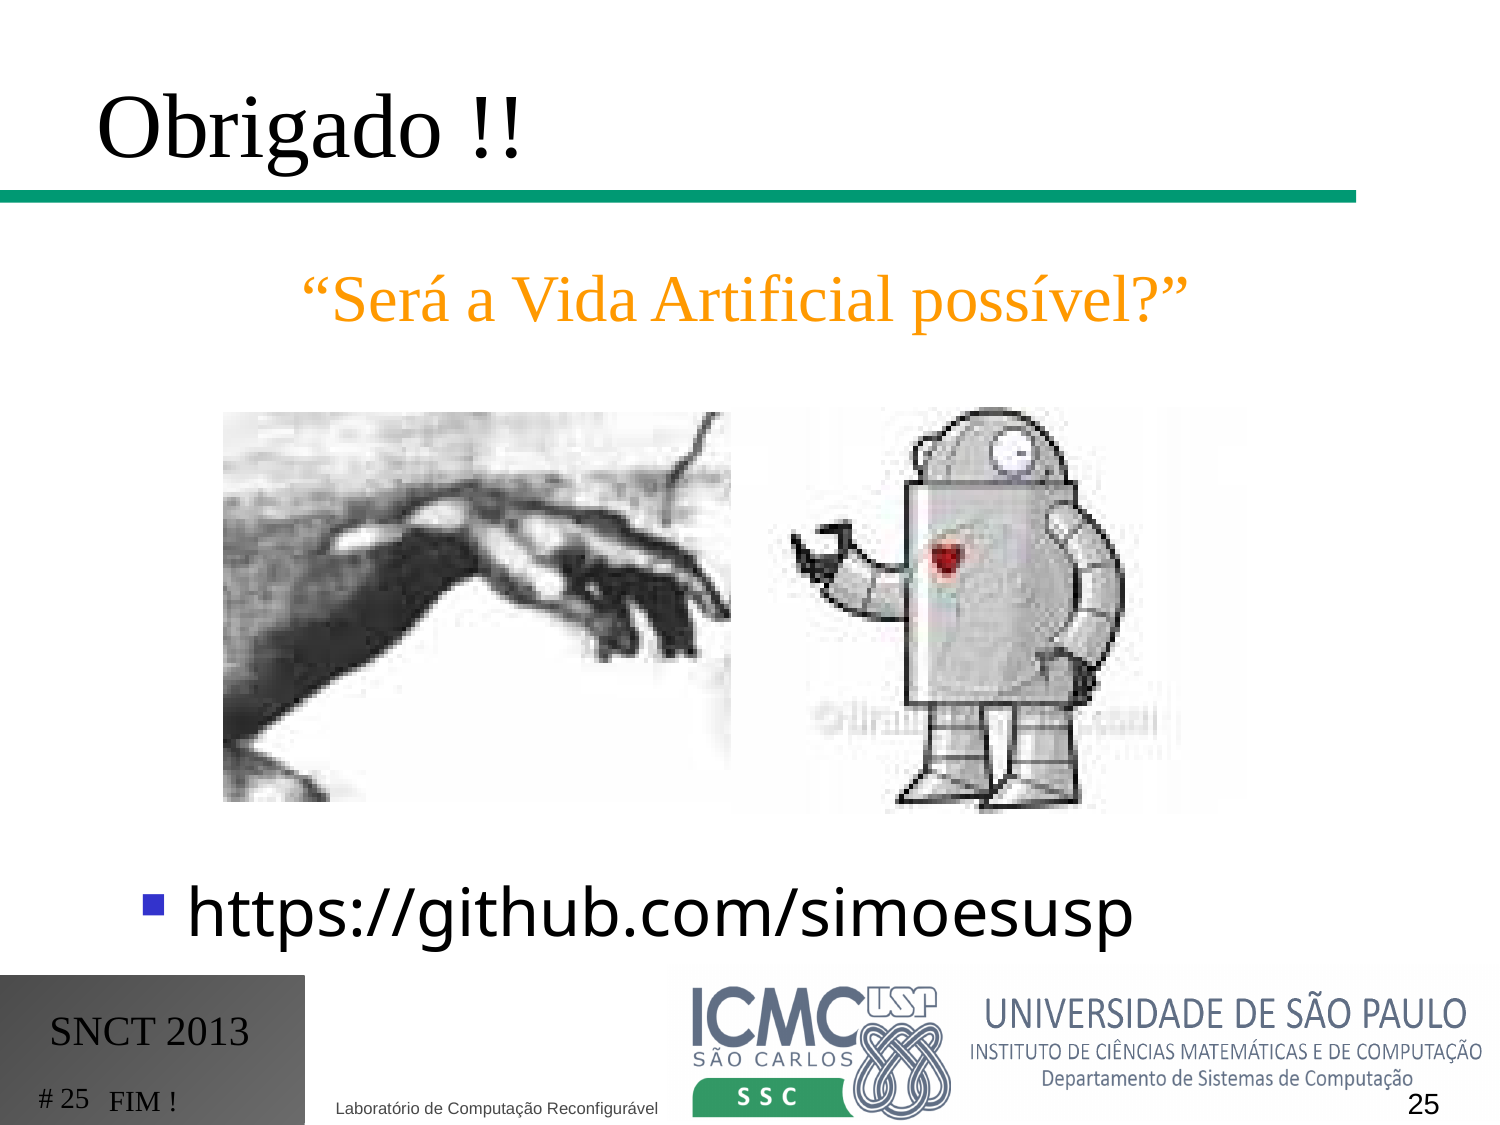

Obrigado !!
“Será a Vida Artificial possível?”
https://github.com/simoesusp
FIM !